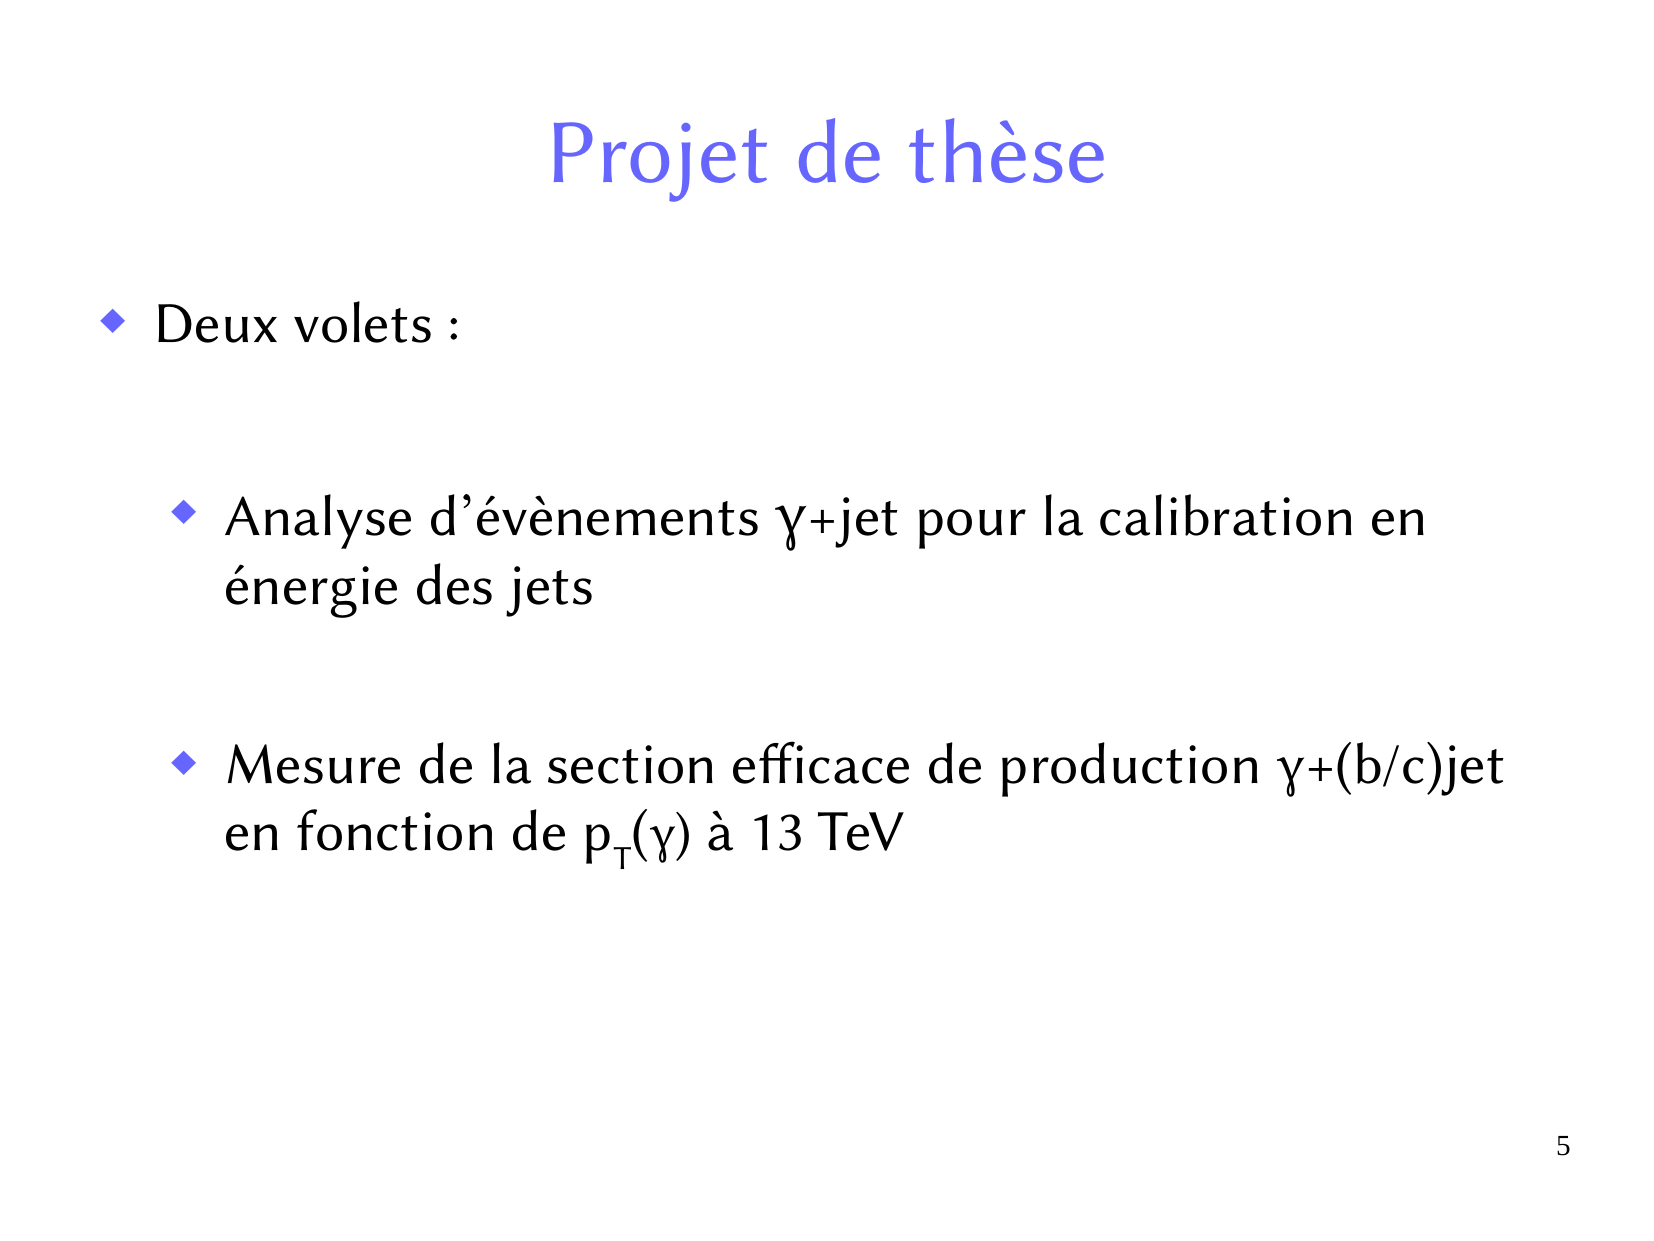

# Projet de thèse
Deux volets :
Analyse d’évènements γ+jet pour la calibration en énergie des jets
Mesure de la section efficace de production γ+(b/c)jet en fonction de pT(γ) à 13 TeV
5